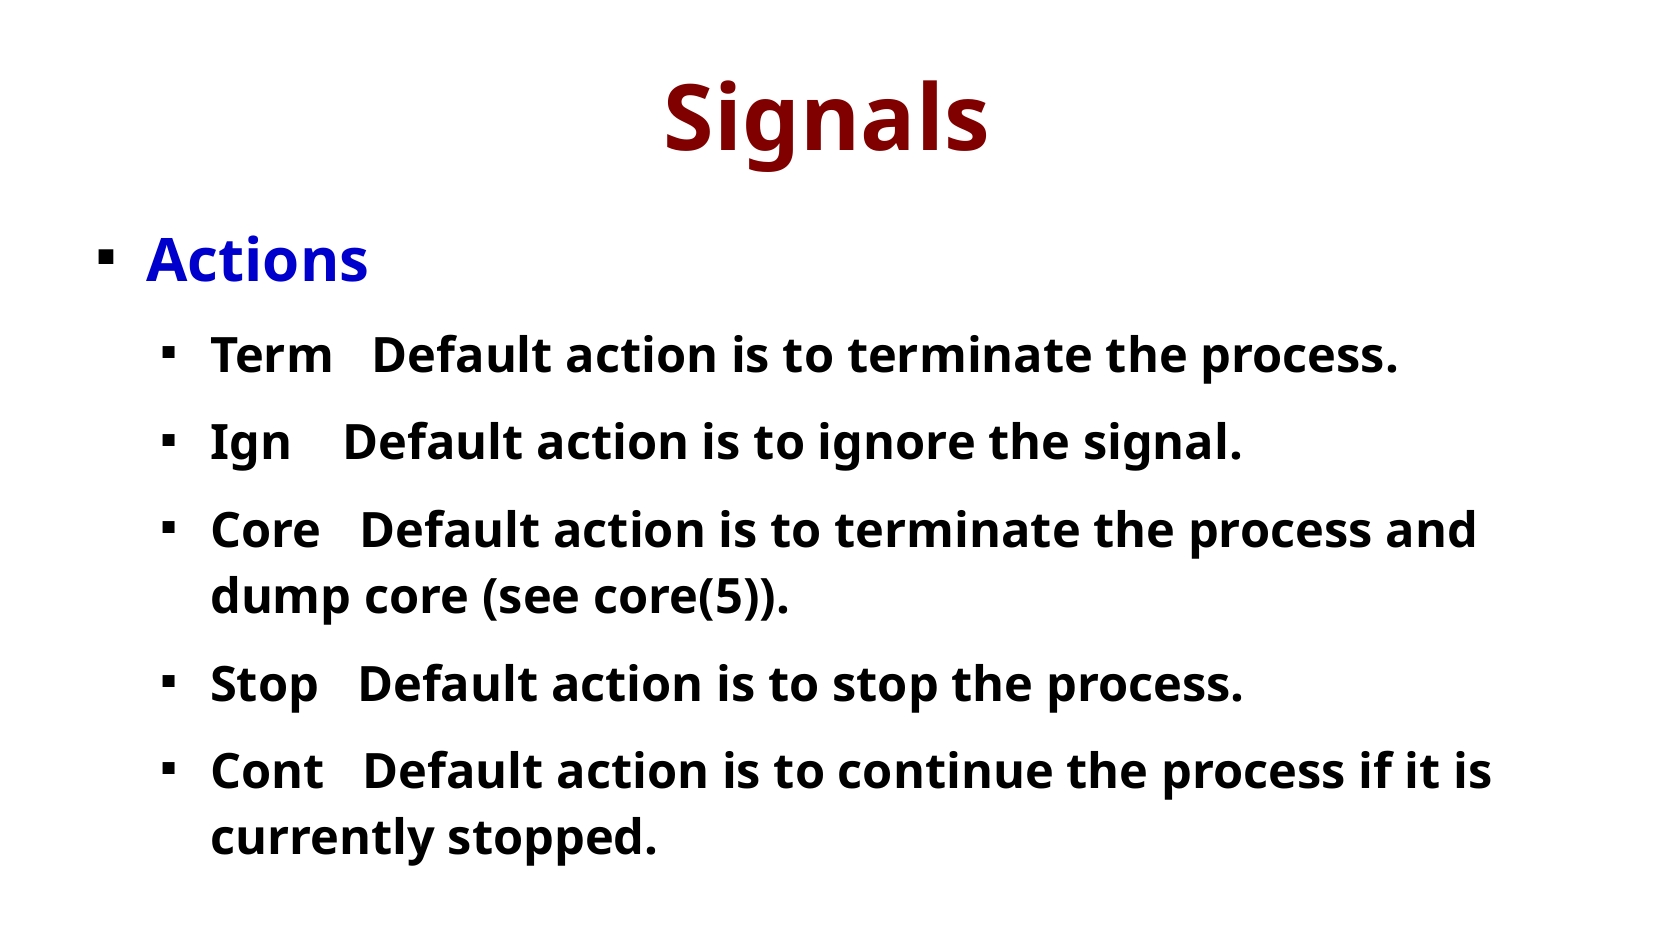

# Signals
Actions
Term Default action is to terminate the process.
Ign Default action is to ignore the signal.
Core Default action is to terminate the process and dump core (see core(5)).
Stop Default action is to stop the process.
Cont Default action is to continue the process if it is currently stopped.